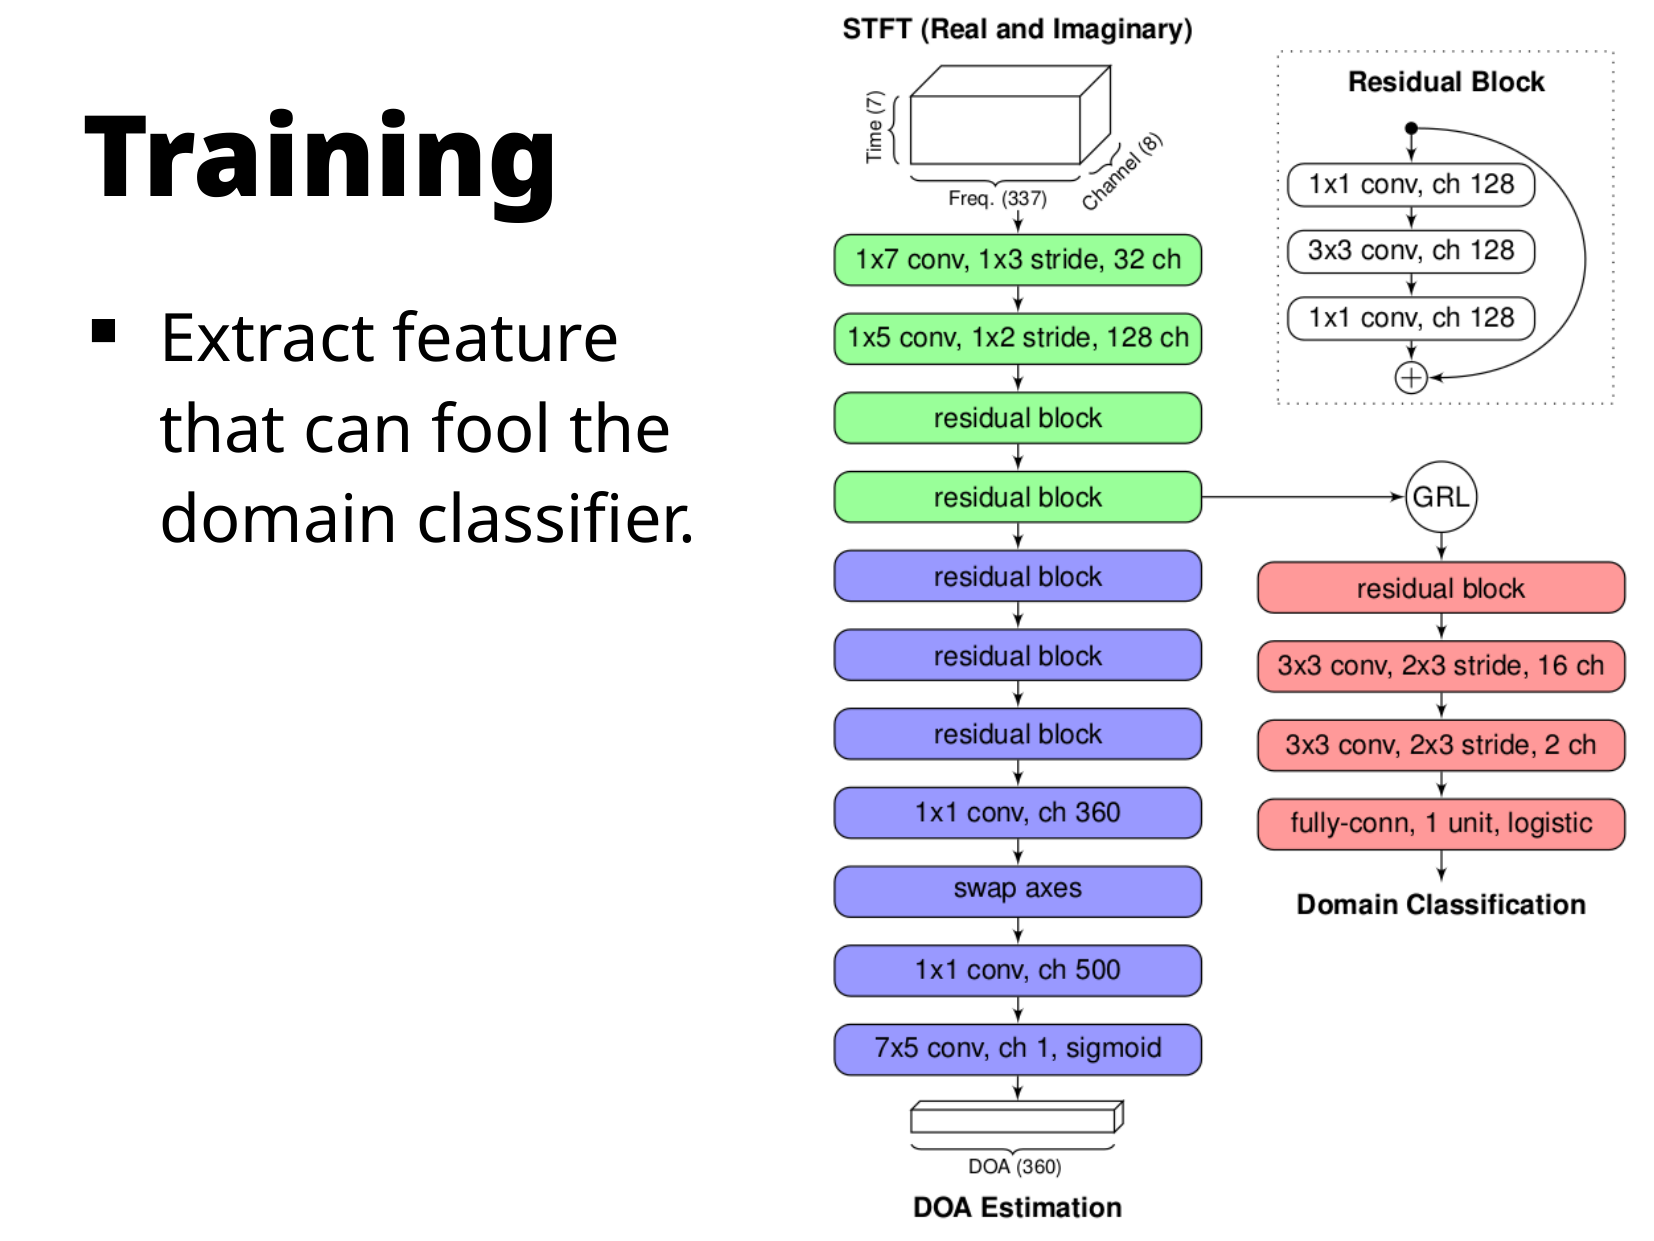

# Training
Extract feature
that can fool the
domain classifier.
115